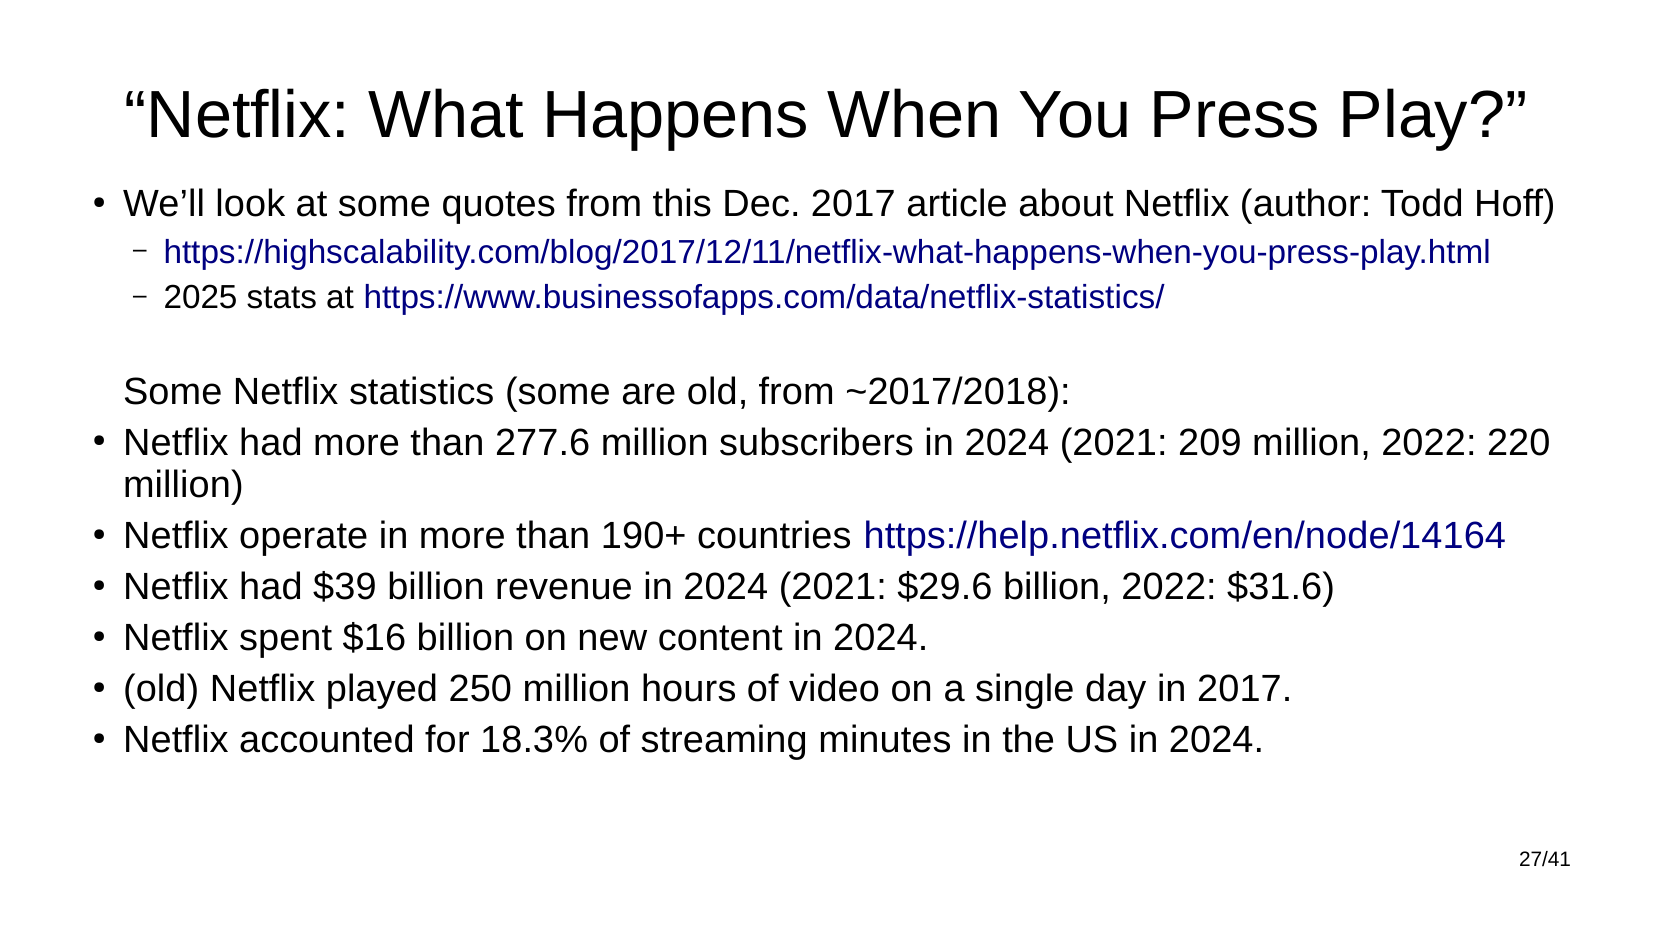

# “Netflix: What Happens When You Press Play?”
We’ll look at some quotes from this Dec. 2017 article about Netflix (author: Todd Hoff)
https://highscalability.com/blog/2017/12/11/netflix-what-happens-when-you-press-play.html
2025 stats at https://www.businessofapps.com/data/netflix-statistics/
Some Netflix statistics (some are old, from ~2017/2018):
Netflix had more than 277.6 million subscribers in 2024 (2021: 209 million, 2022: 220 million)
Netflix operate in more than 190+ countries https://help.netflix.com/en/node/14164
Netflix had $39 billion revenue in 2024 (2021: $29.6 billion, 2022: $31.6)
Netflix spent $16 billion on new content in 2024.
(old) Netflix played 250 million hours of video on a single day in 2017.
Netflix accounted for 18.3% of streaming minutes in the US in 2024.
27